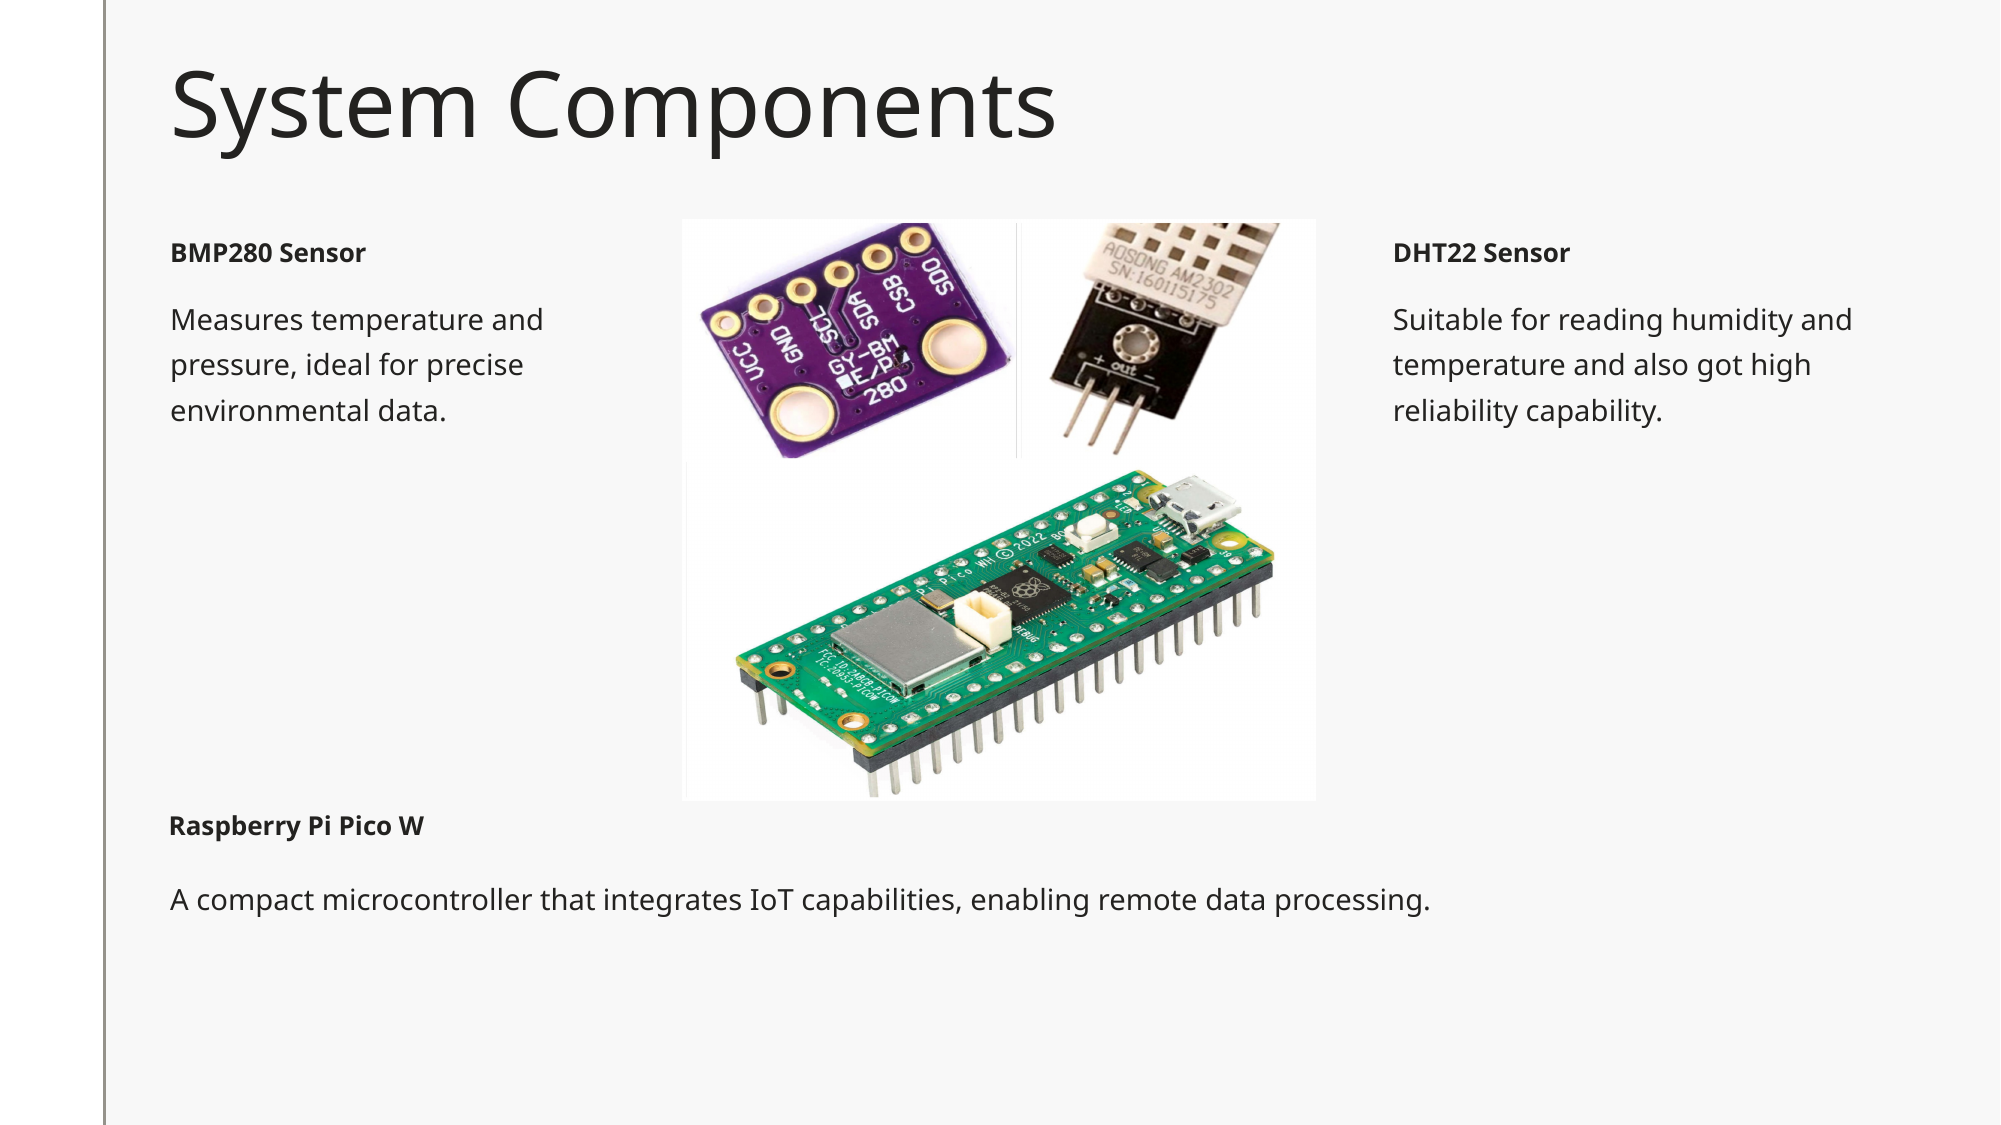

# System Components
DHT22 Sensor
BMP280 Sensor
Measures temperature and pressure, ideal for precise environmental data.
Suitable for reading humidity and temperature and also got high reliability capability.
Raspberry Pi Pico W
A compact microcontroller that integrates IoT capabilities, enabling remote data processing.